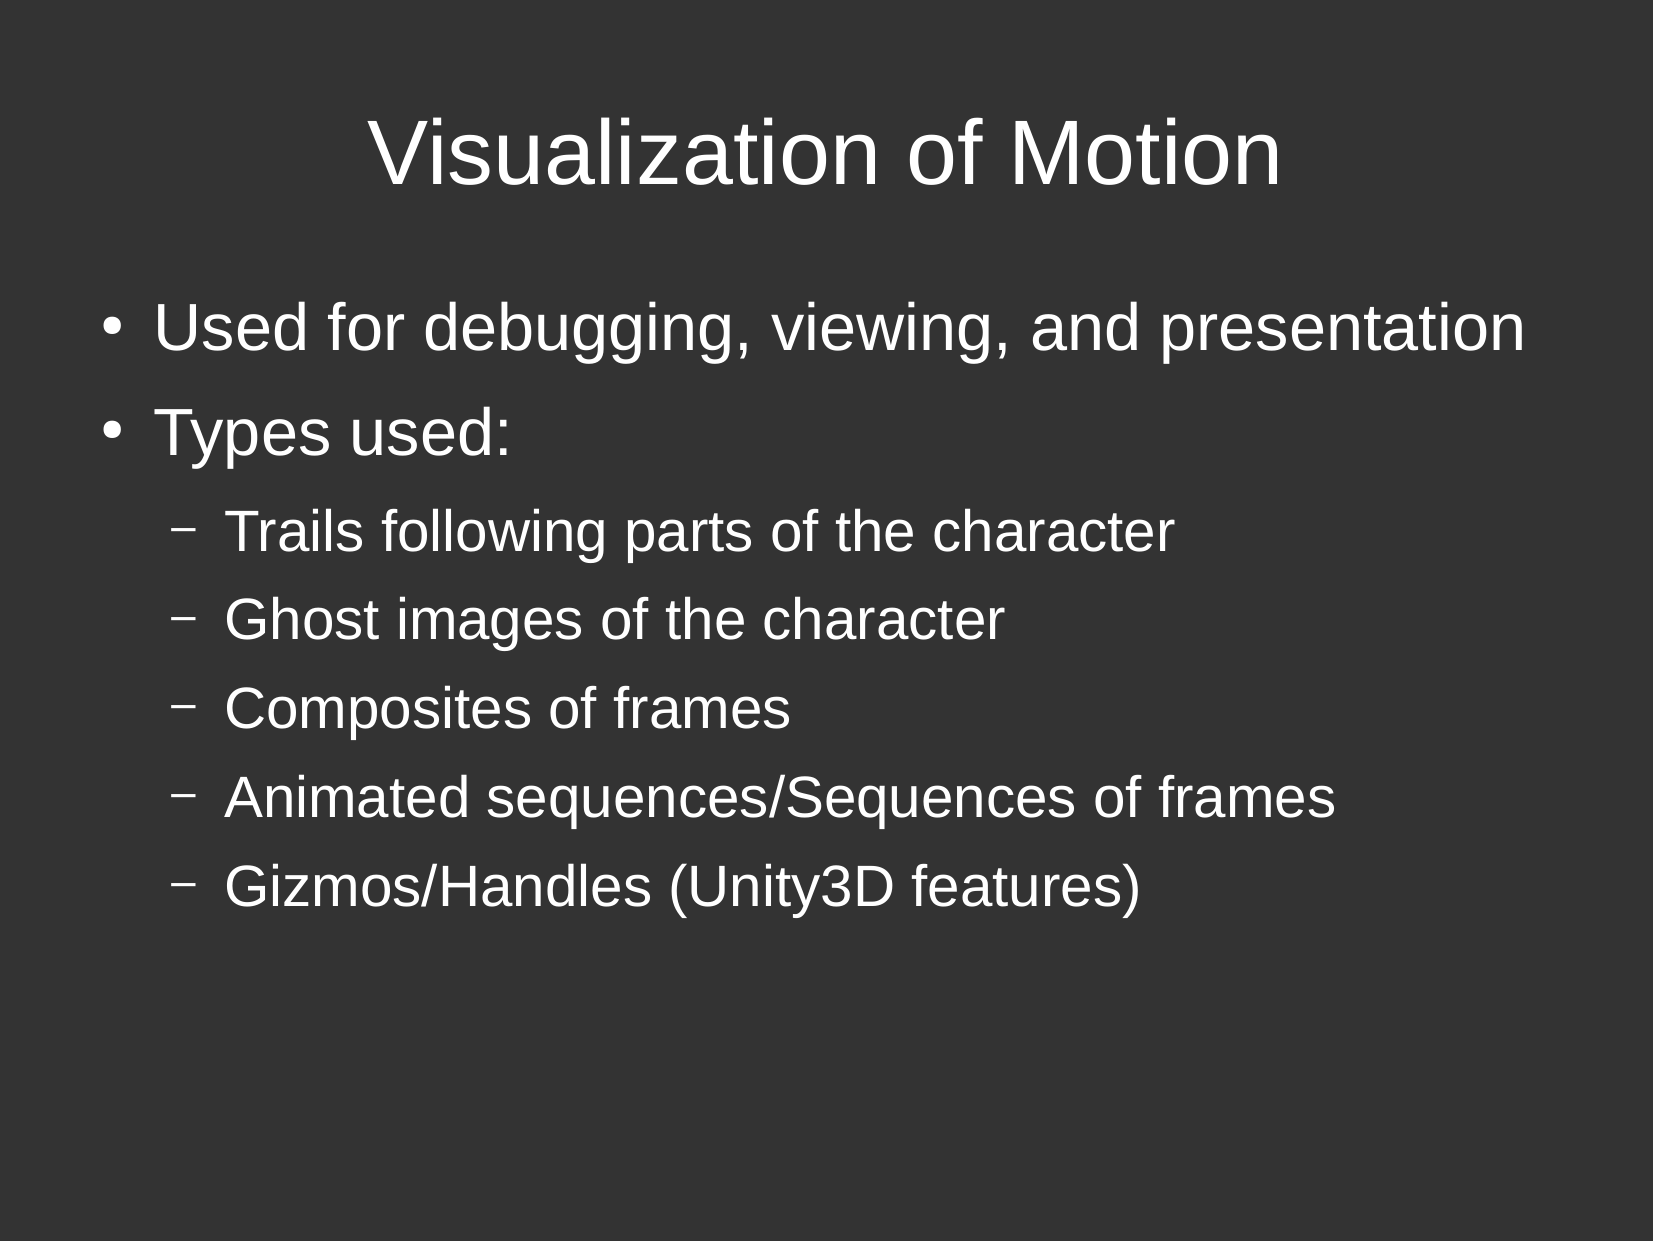

# Visualization of Motion
Used for debugging, viewing, and presentation
Types used:
Trails following parts of the character
Ghost images of the character
Composites of frames
Animated sequences/Sequences of frames
Gizmos/Handles (Unity3D features)